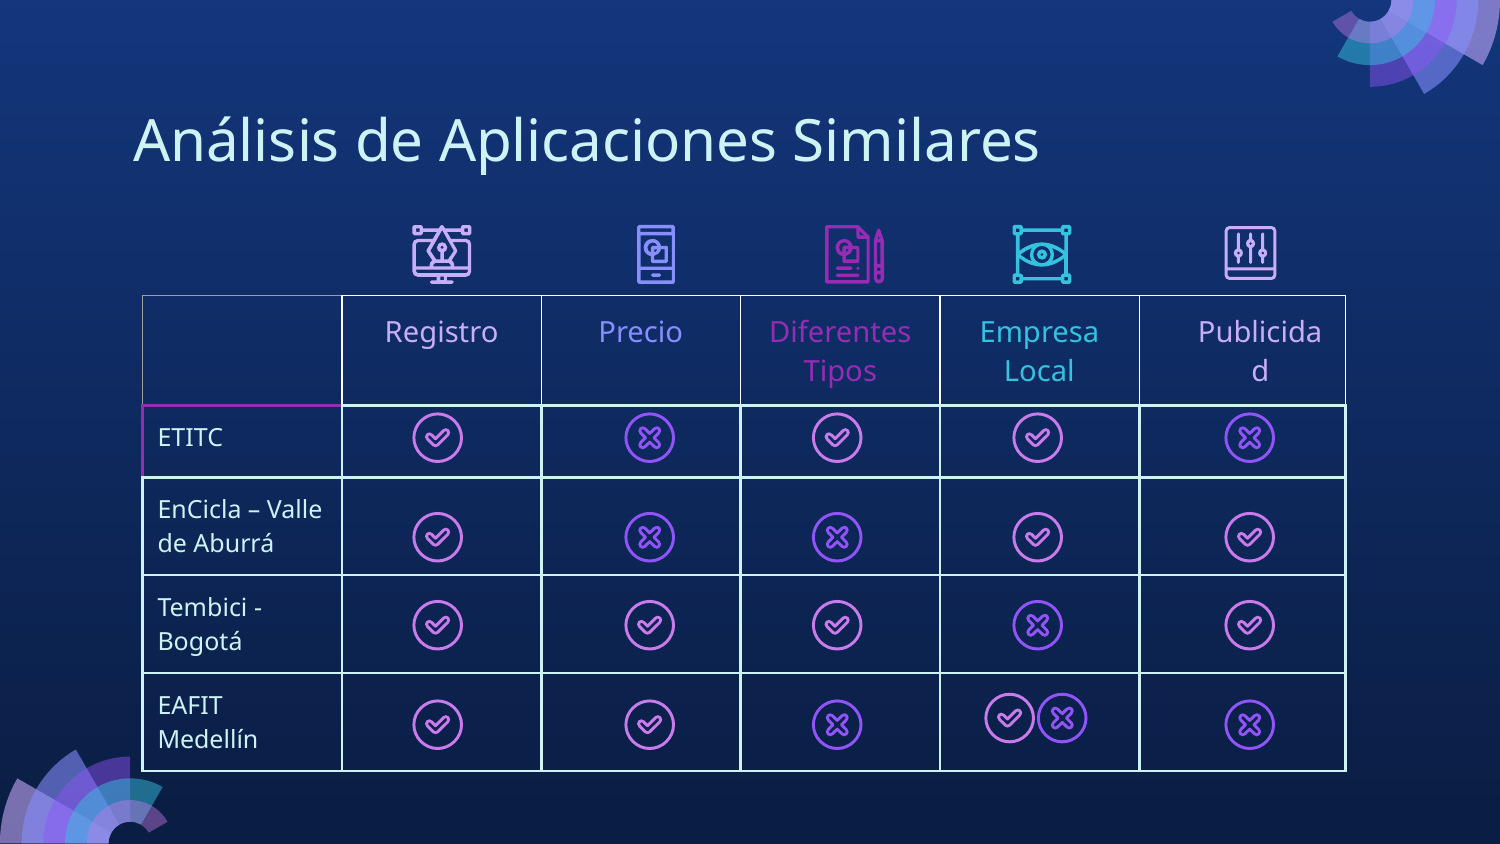

# Análisis de Aplicaciones Similares
| | Registro | Precio | Diferentes Tipos | Empresa Local | Publicidad |
| --- | --- | --- | --- | --- | --- |
| ETITC | | | | | |
| EnCicla – Valle de Aburrá | | | | | |
| Tembici - Bogotá | | | | | |
| EAFIT Medellín | | | | | |